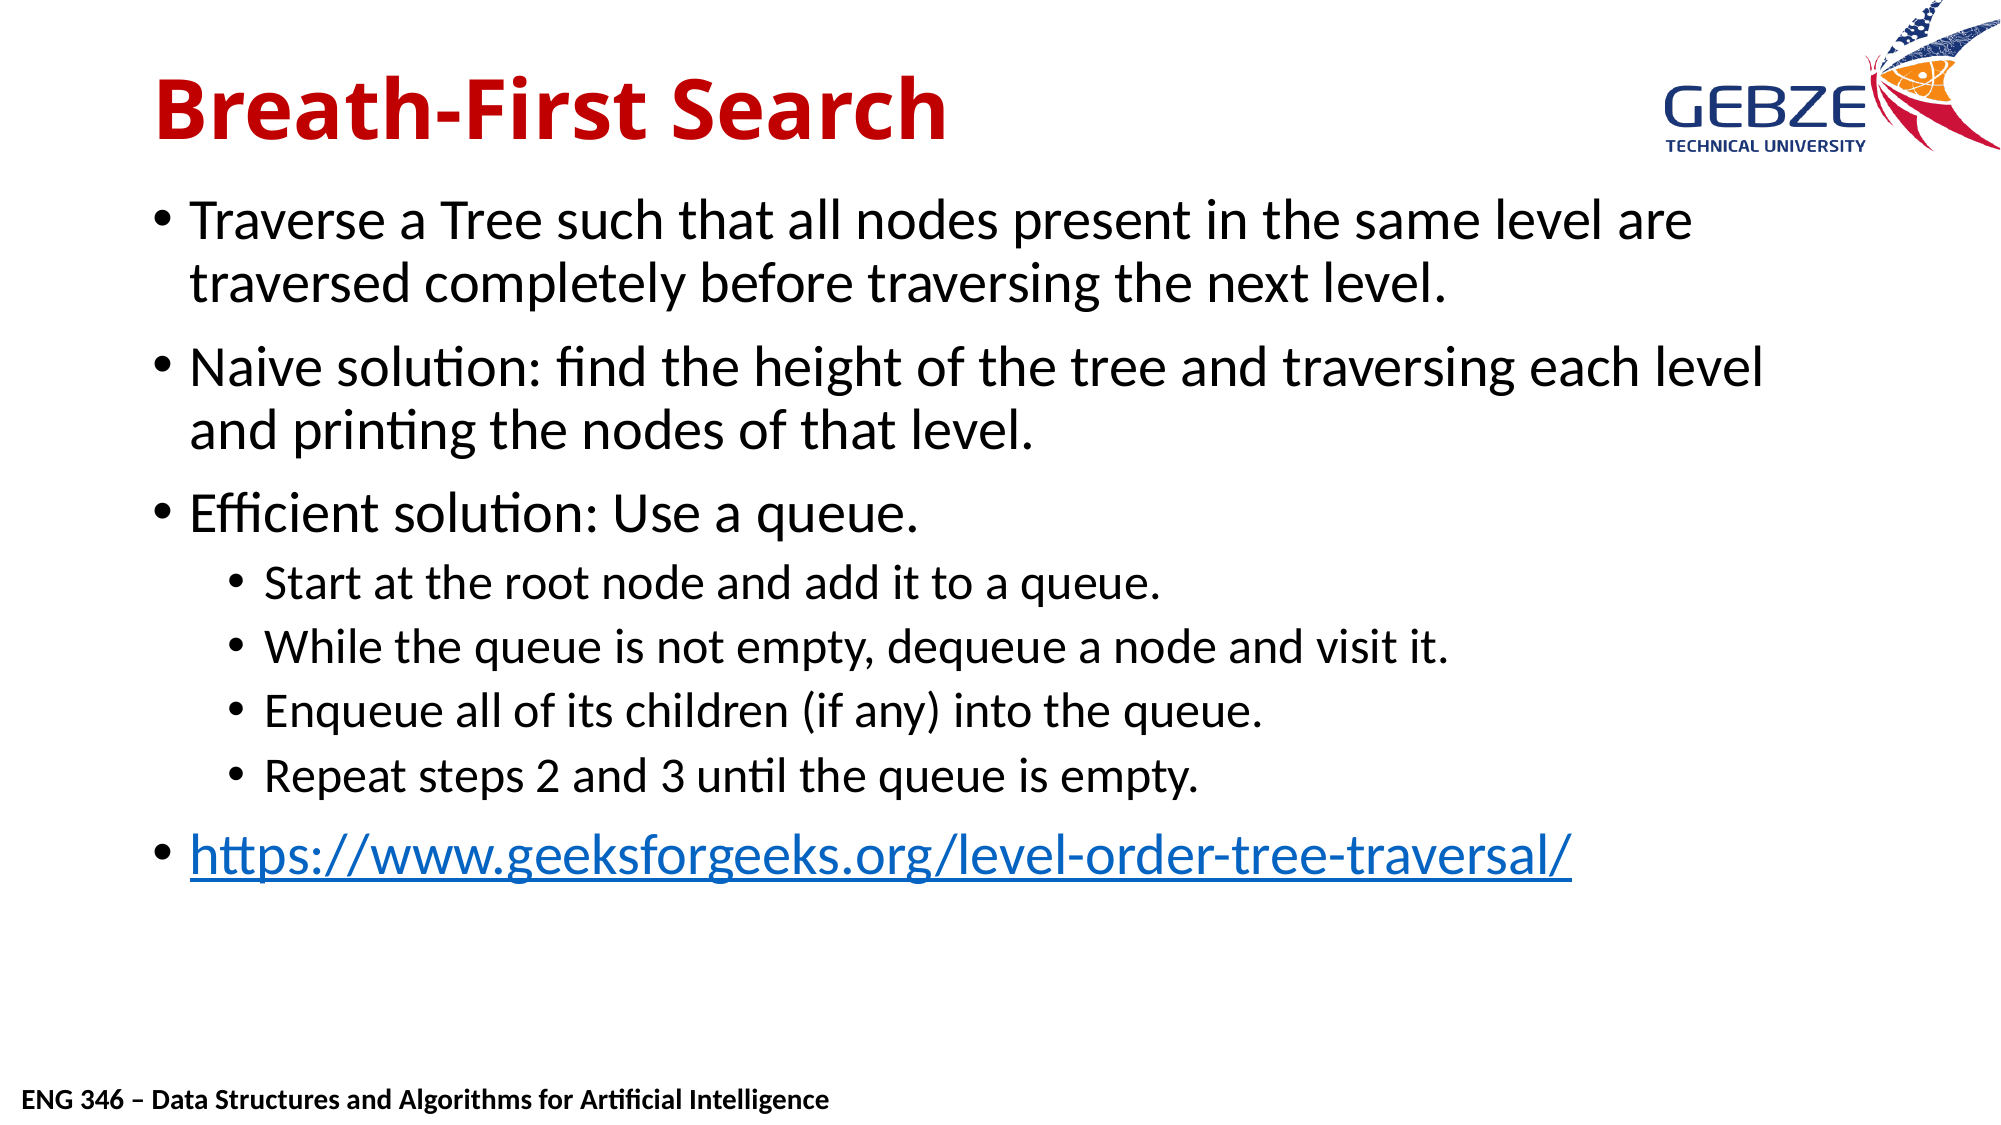

# Breath-First Search
Traverse a Tree such that all nodes present in the same level are traversed completely before traversing the next level.
Naive solution: find the height of the tree and traversing each level and printing the nodes of that level.
Efficient solution: Use a queue.
Start at the root node and add it to a queue.
While the queue is not empty, dequeue a node and visit it.
Enqueue all of its children (if any) into the queue.
Repeat steps 2 and 3 until the queue is empty.
https://www.geeksforgeeks.org/level-order-tree-traversal/